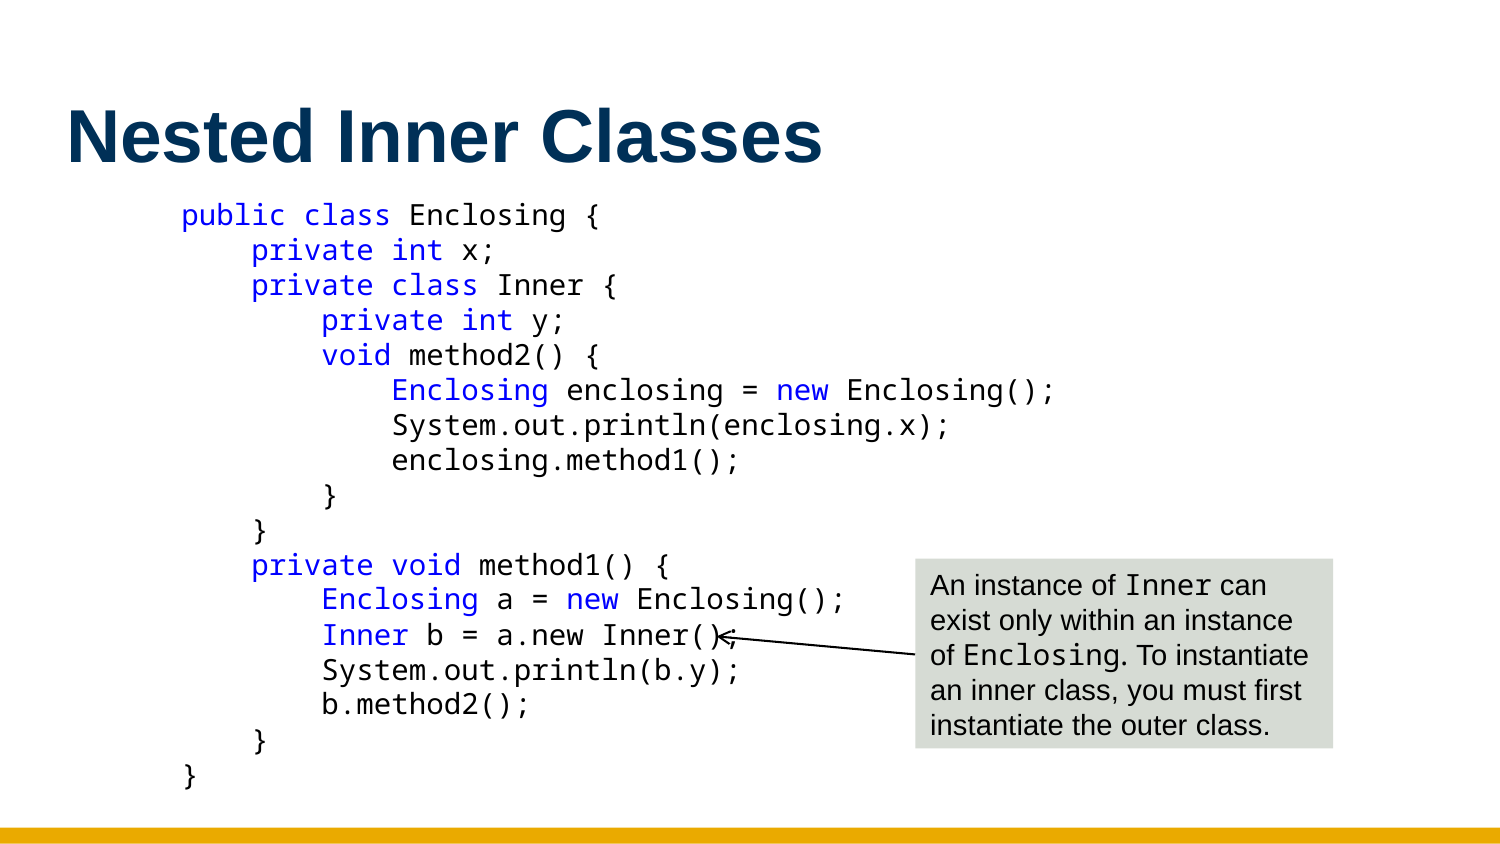

# Nested Inner Classes
public class Enclosing {
 private int x;
 private class Inner {
 private int y;
 void method2() {
 Enclosing enclosing = new Enclosing();
 System.out.println(enclosing.x);
 enclosing.method1();
 }
 }
    private void method1() {
 Enclosing a = new Enclosing();
 Inner b = a.new Inner();
 System.out.println(b.y);
 b.method2();
 }
}
An instance of Inner can exist only within an instance of Enclosing. To instantiate an inner class, you must first instantiate the outer class.